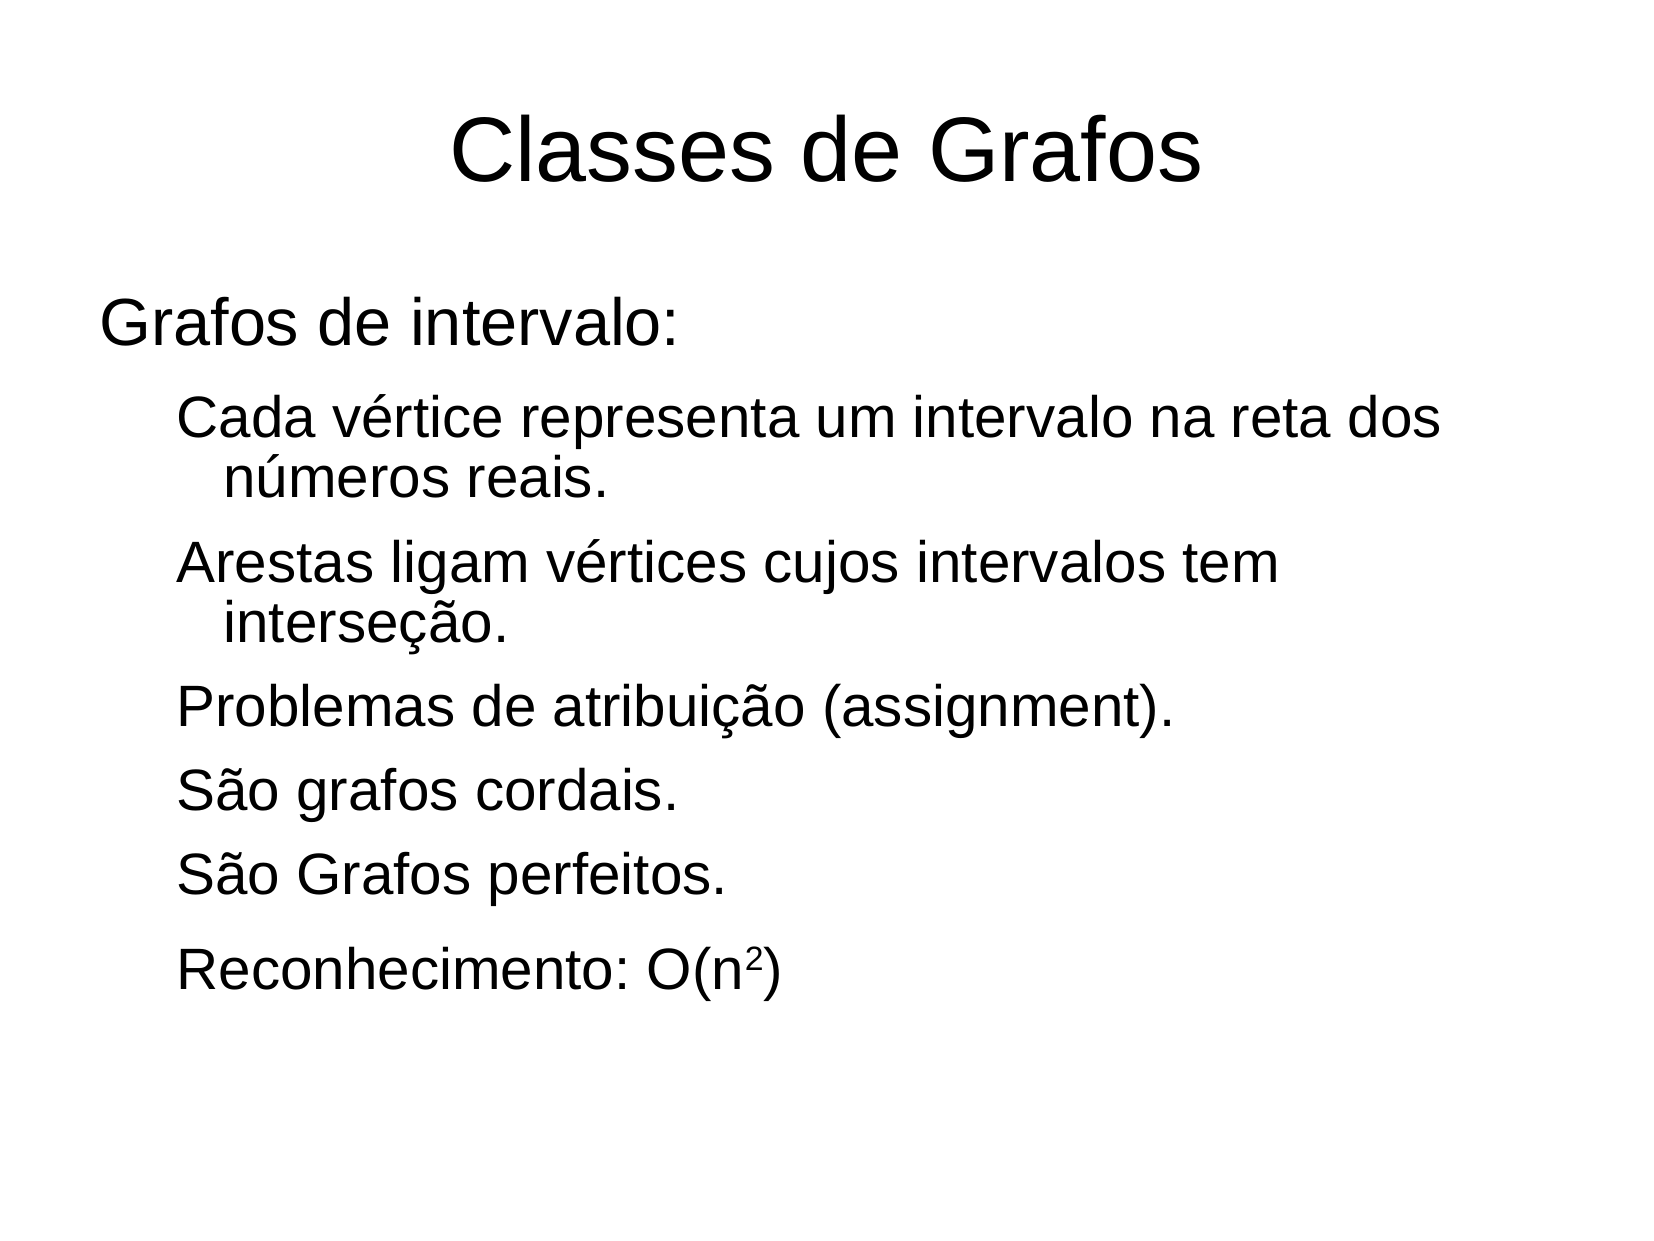

# Classes de Grafos
Grafos de intervalo:
Cada vértice representa um intervalo na reta dos números reais.
Arestas ligam vértices cujos intervalos tem interseção.
Problemas de atribuição (assignment).
São grafos cordais.
São Grafos perfeitos.
Reconhecimento: O(n2)‏